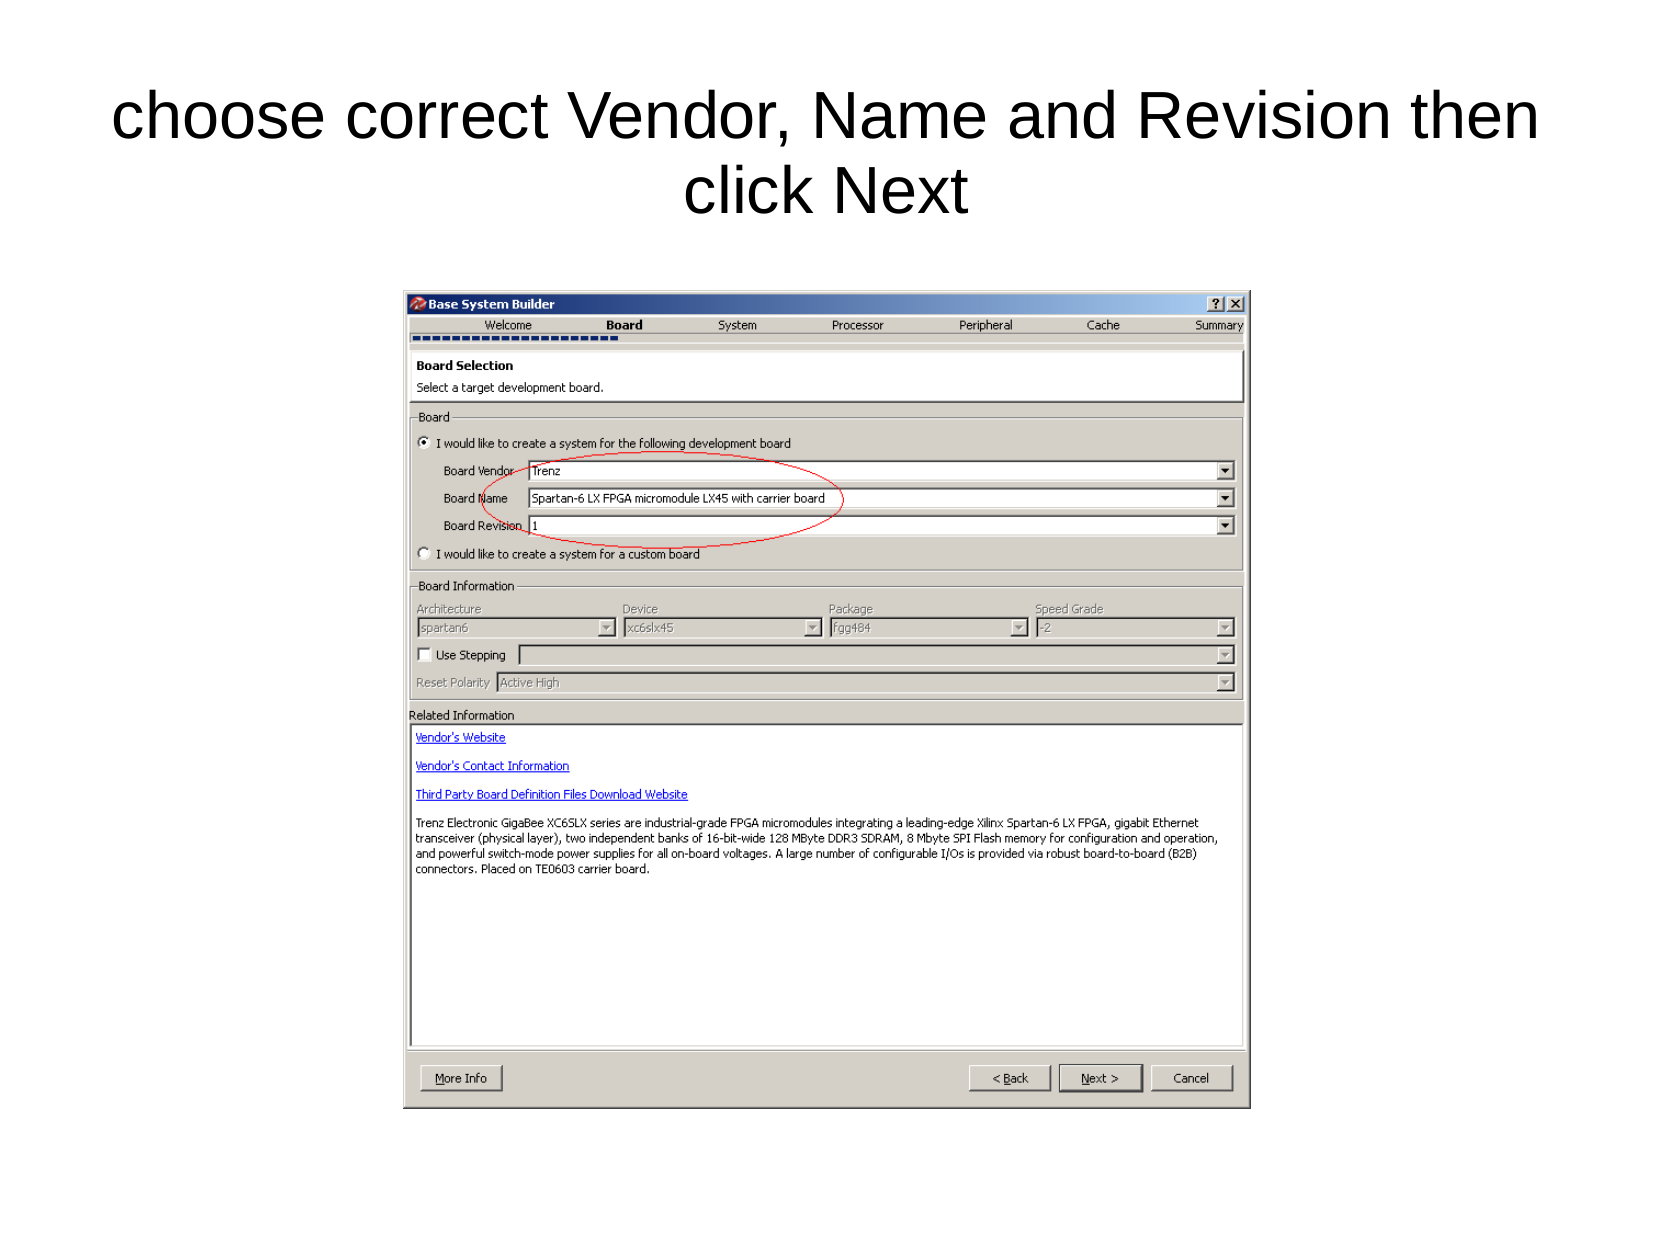

# choose correct Vendor, Name and Revision then click Next